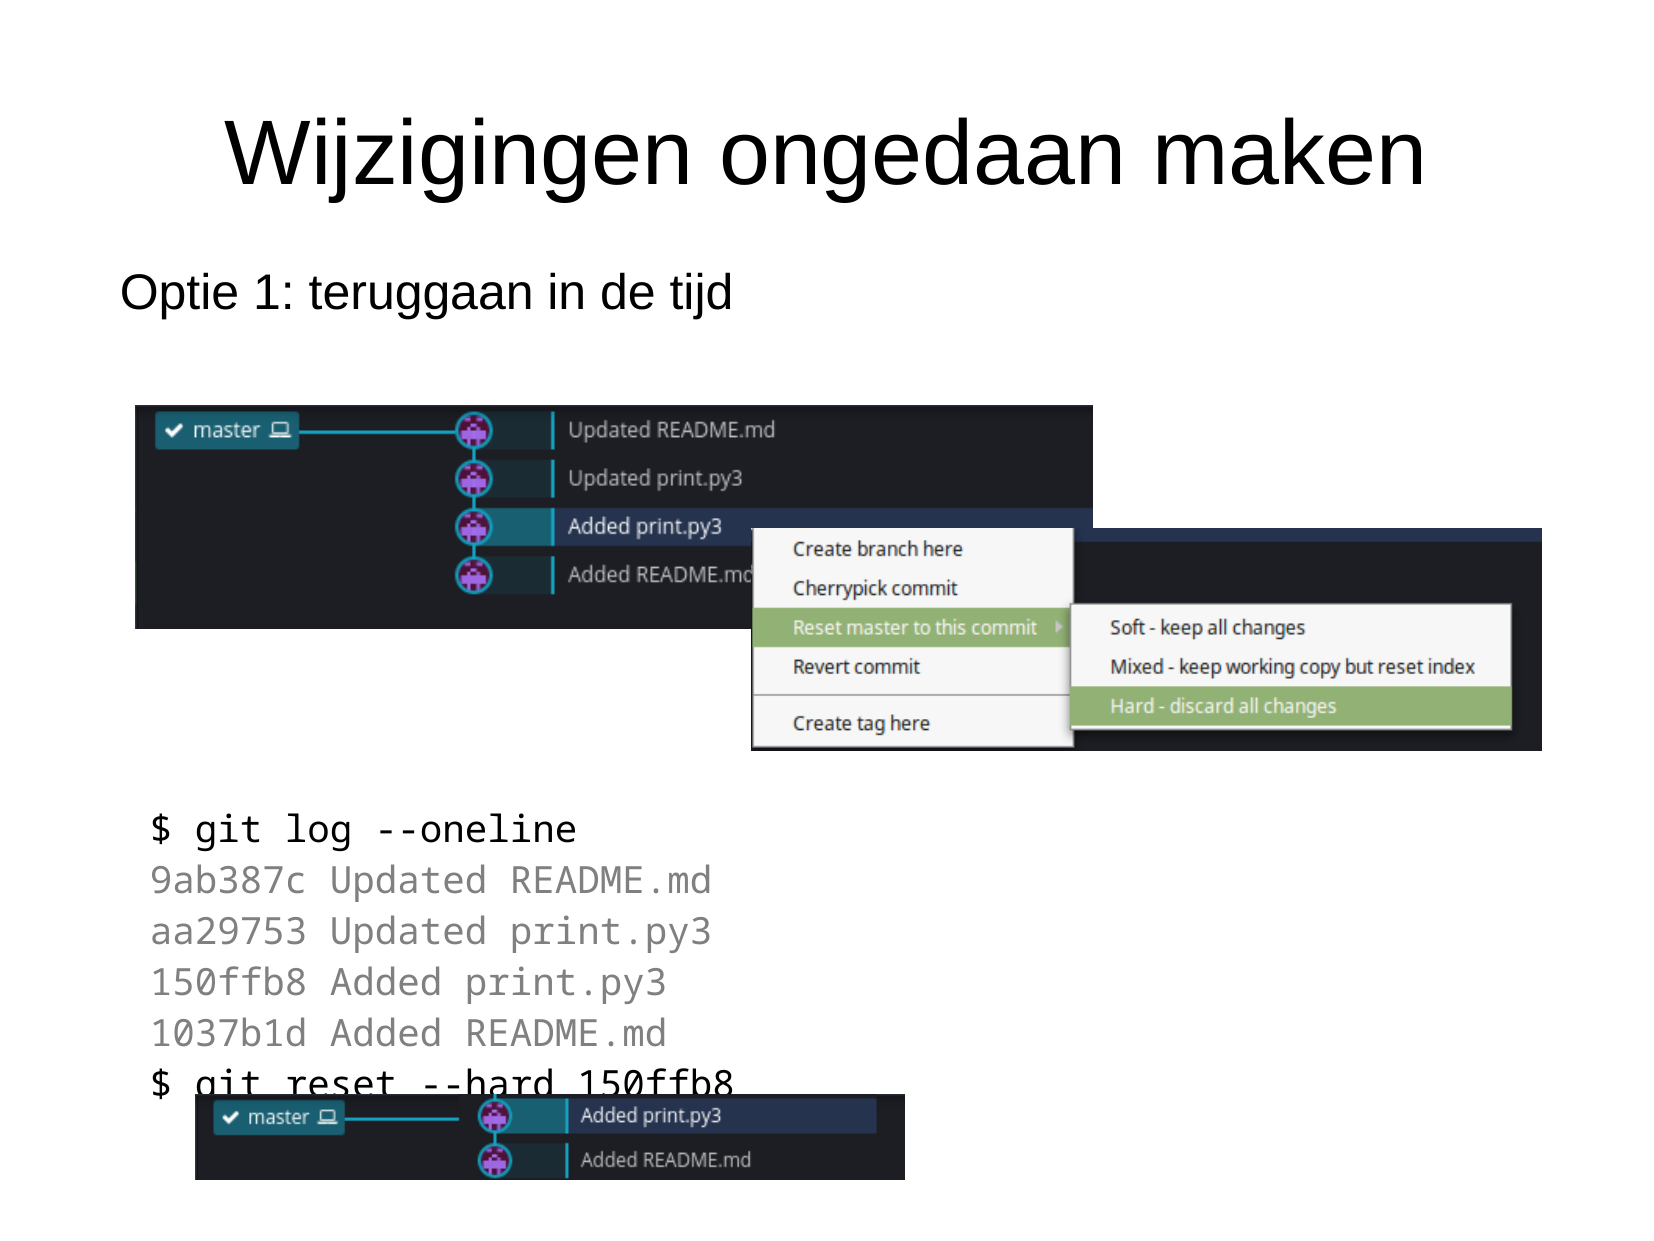

# Wijzigingen ongedaan maken
Optie 1: teruggaan in de tijd
$ git log --oneline
9ab387c Updated README.md
aa29753 Updated print.py3
150ffb8 Added print.py3
1037b1d Added README.md
$ git reset --hard 150ffb8